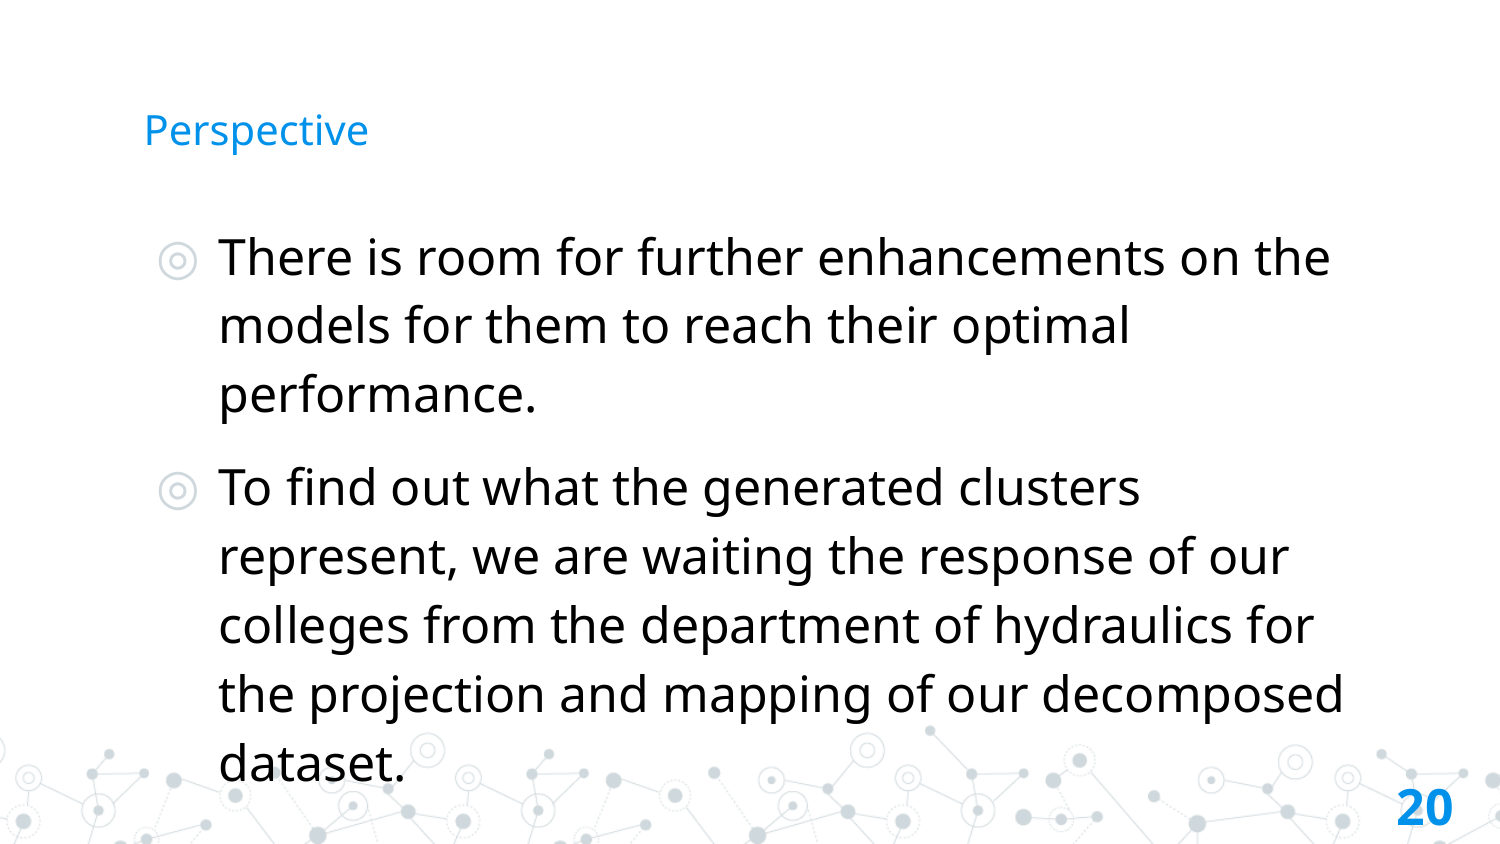

Perspective
There is room for further enhancements on the models for them to reach their optimal performance.
To find out what the generated clusters represent, we are waiting the response of our colleges from the department of hydraulics for the projection and mapping of our decomposed dataset.